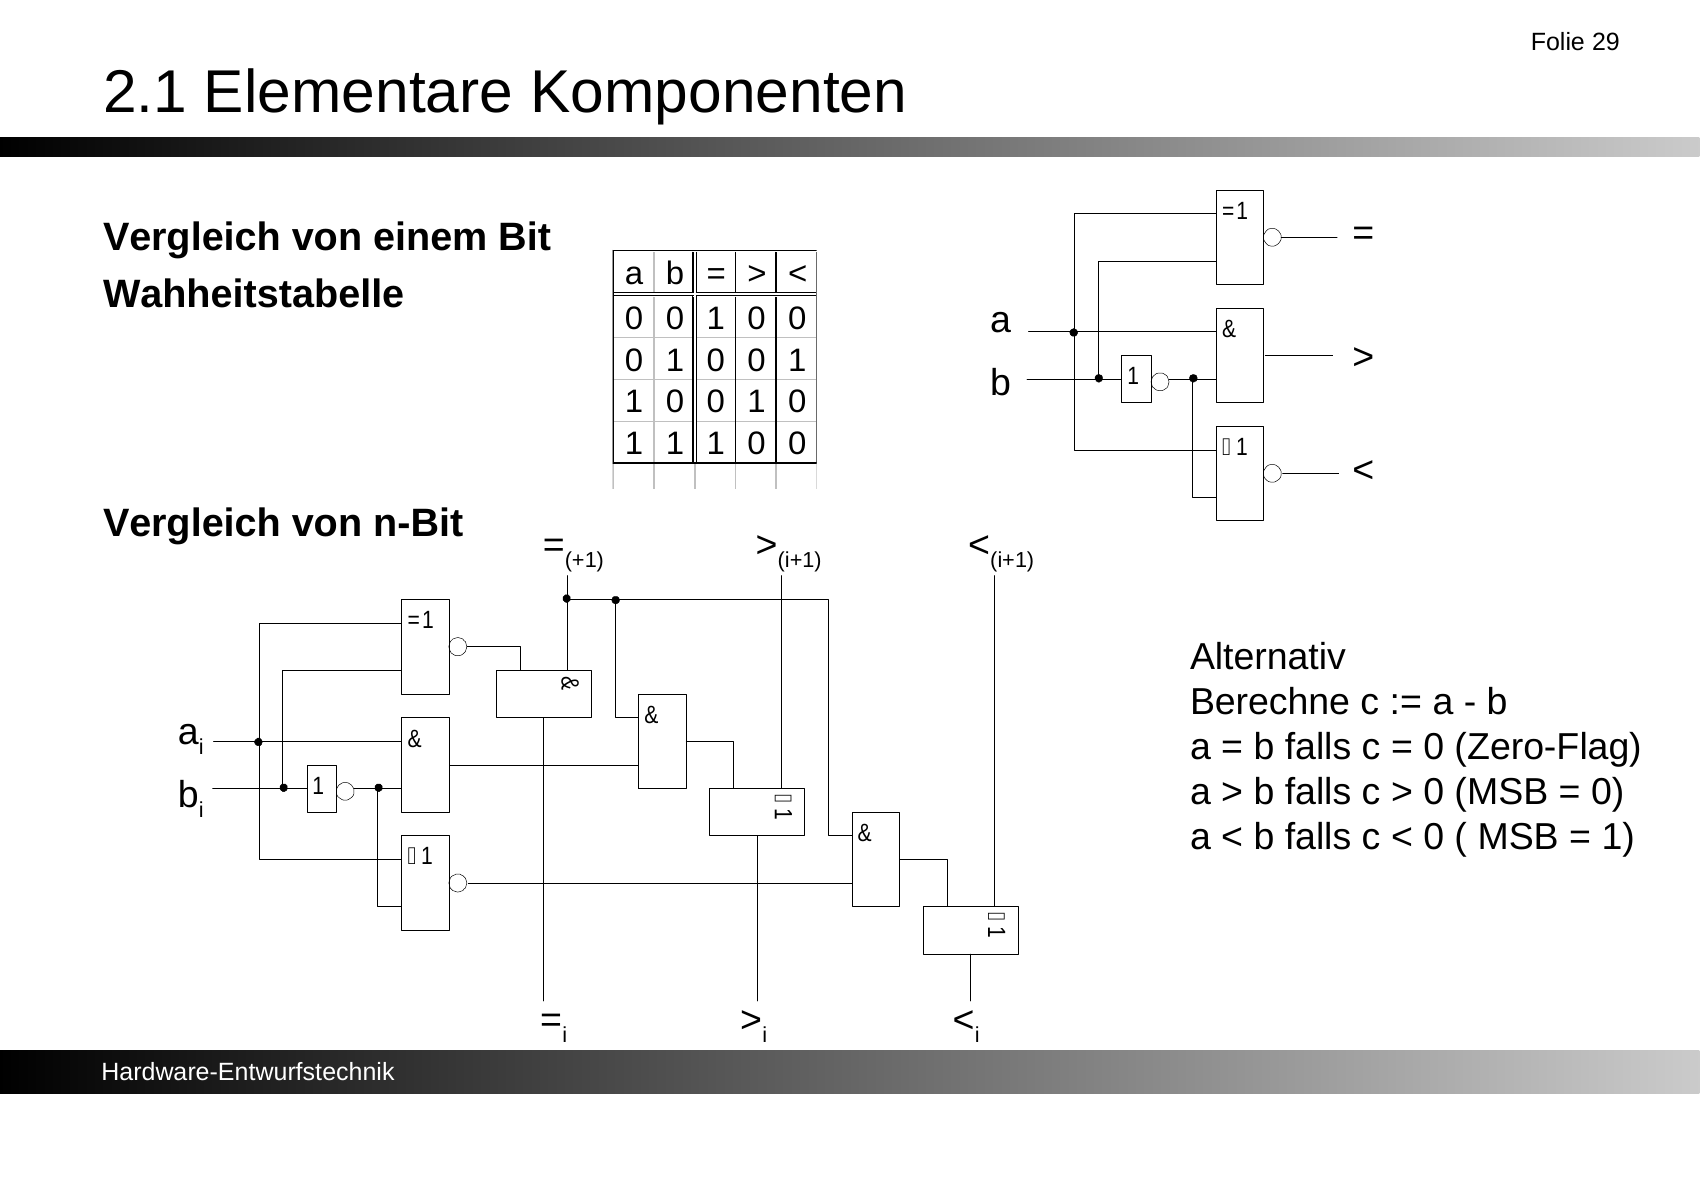

# 2.1 Elementare Komponenten
=
a
>
b
<
Vergleich von einem Bit
Wahheitstabelle
Vergleich von n-Bit
=(+1)
>(i+1)
<(i+1)
Alternativ
Berechne c := a - b
a = b falls c = 0 (Zero-Flag)
a > b falls c > 0 (MSB = 0)
a < b falls c < 0 ( MSB = 1)
ai
bi
=i
>i
<i